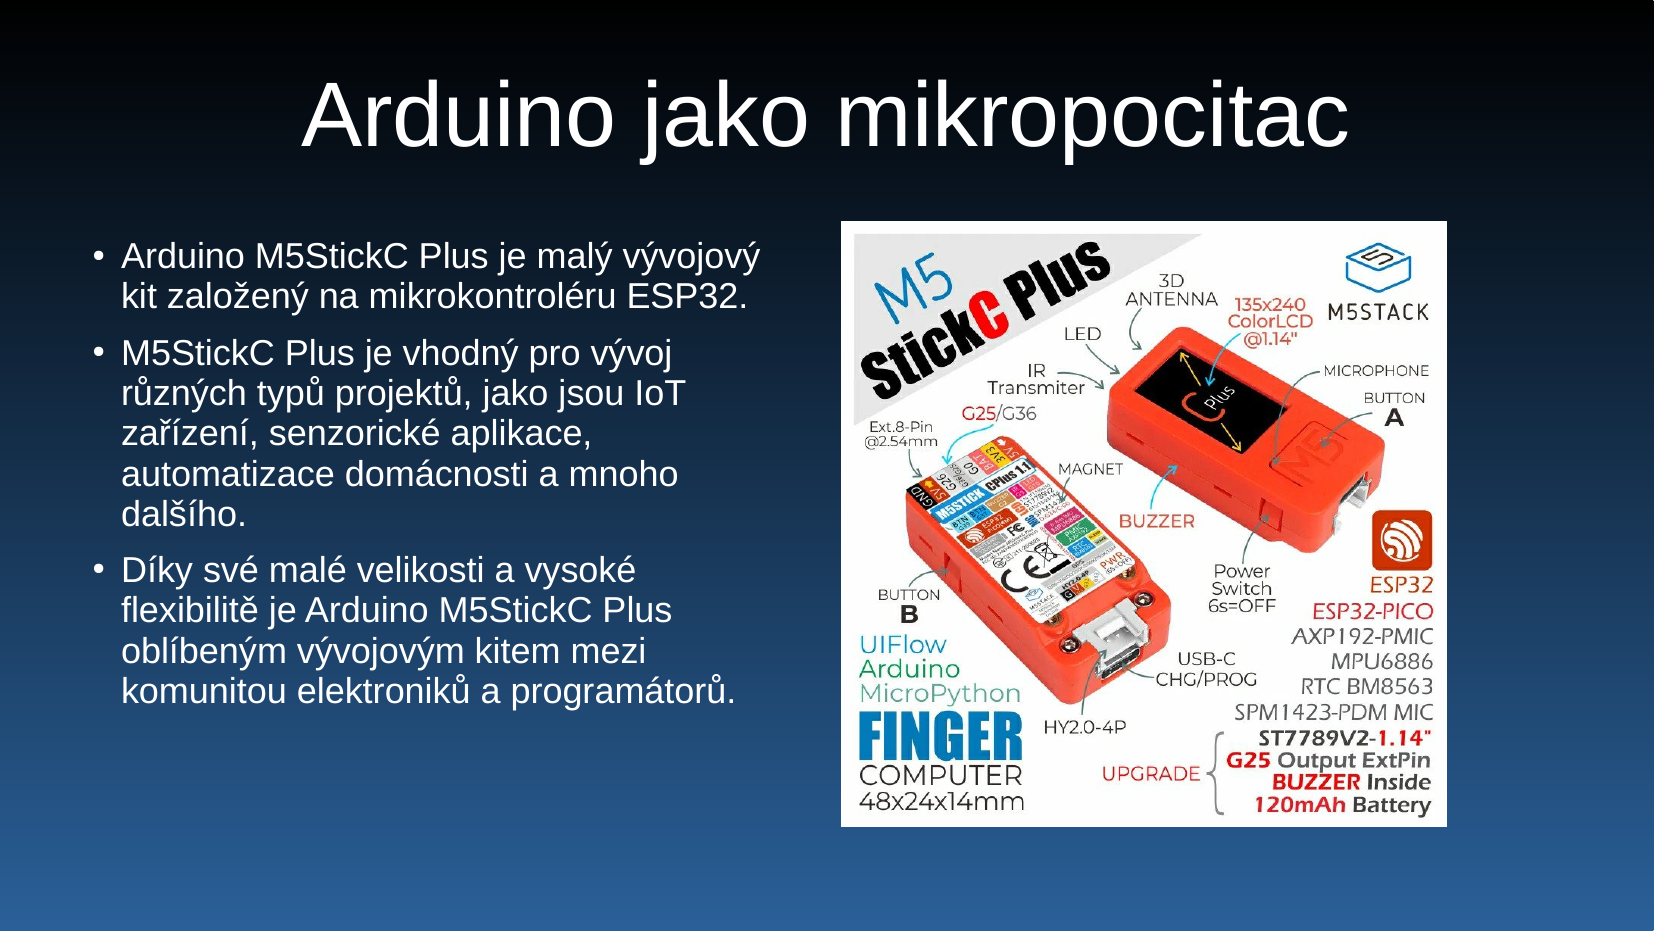

# Arduino jako mikropocitac
Arduino M5StickC Plus je malý vývojový kit založený na mikrokontroléru ESP32.
M5StickC Plus je vhodný pro vývoj různých typů projektů, jako jsou IoT zařízení, senzorické aplikace, automatizace domácnosti a mnoho dalšího.
Díky své malé velikosti a vysoké flexibilitě je Arduino M5StickC Plus oblíbeným vývojovým kitem mezi komunitou elektroniků a programátorů.